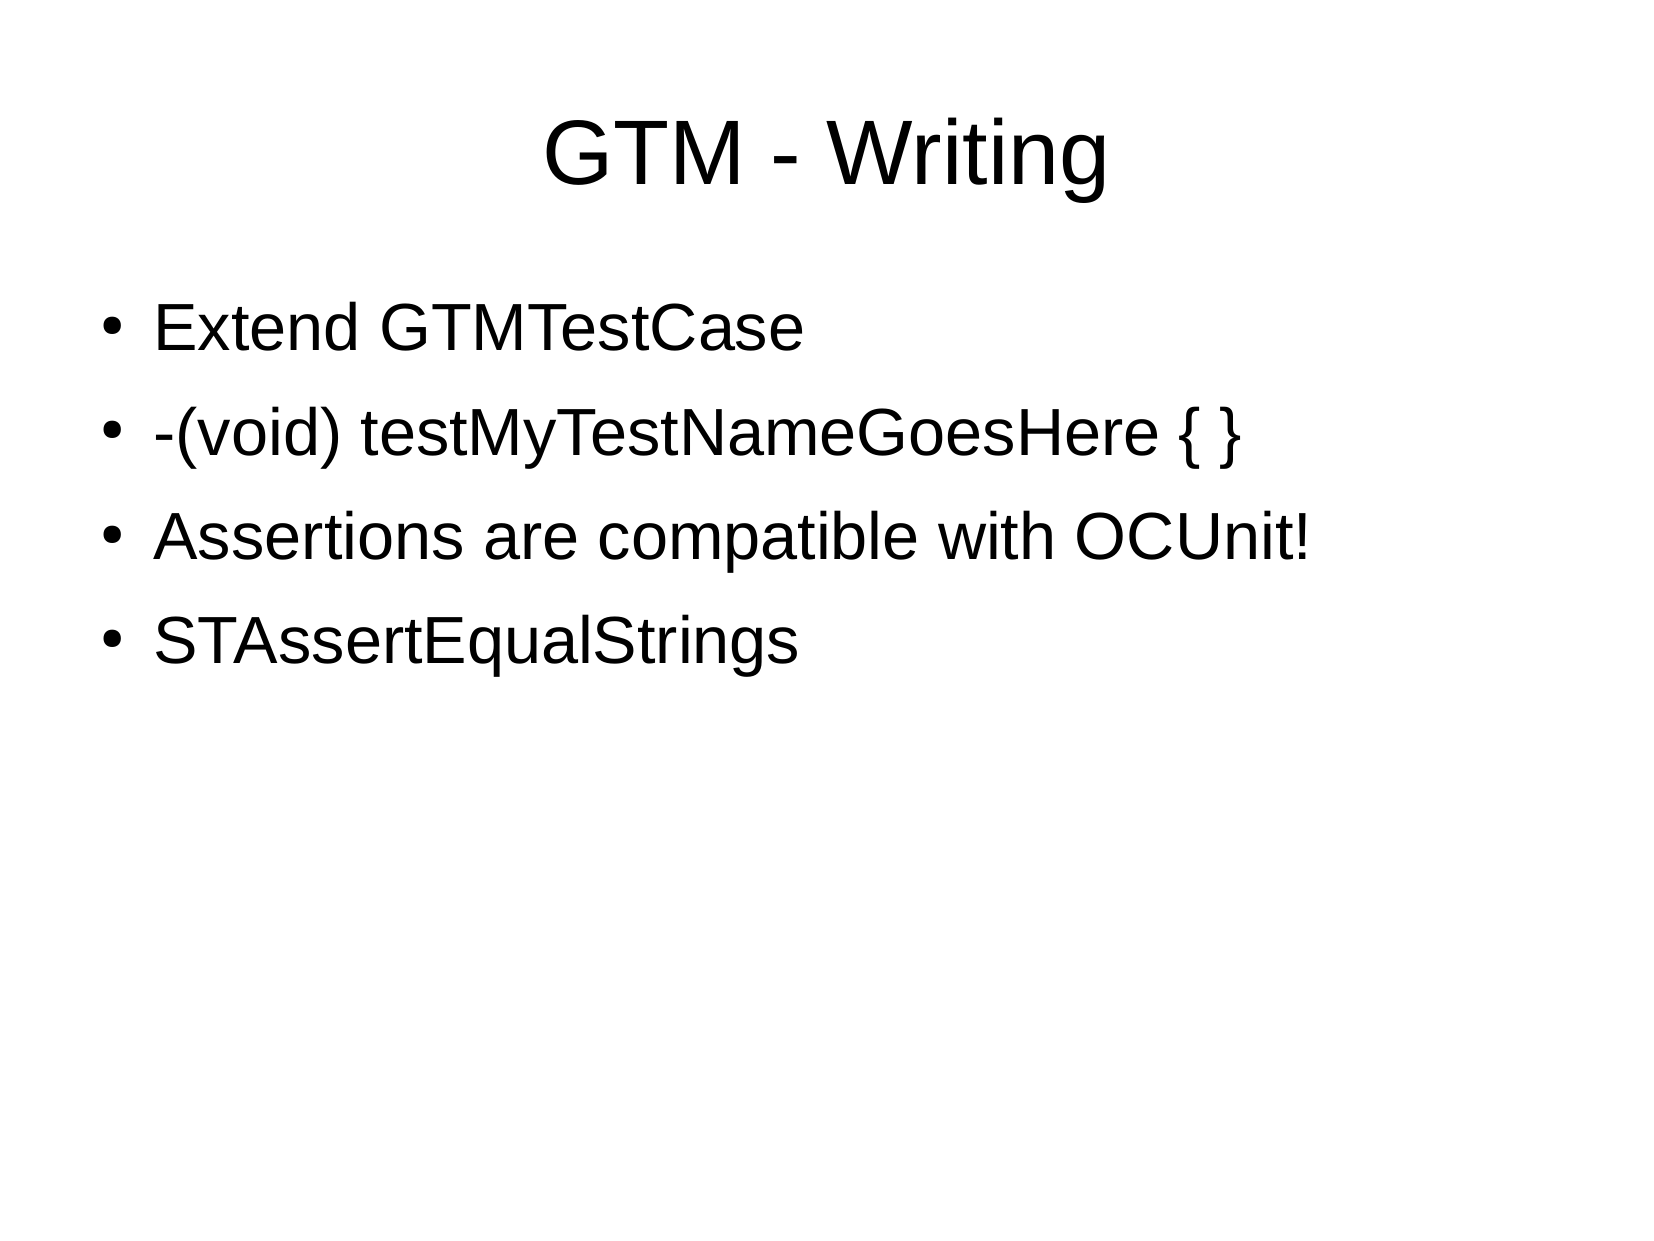

# GTM - Writing
Extend GTMTestCase
-(void) testMyTestNameGoesHere { }
Assertions are compatible with OCUnit!
STAssertEqualStrings